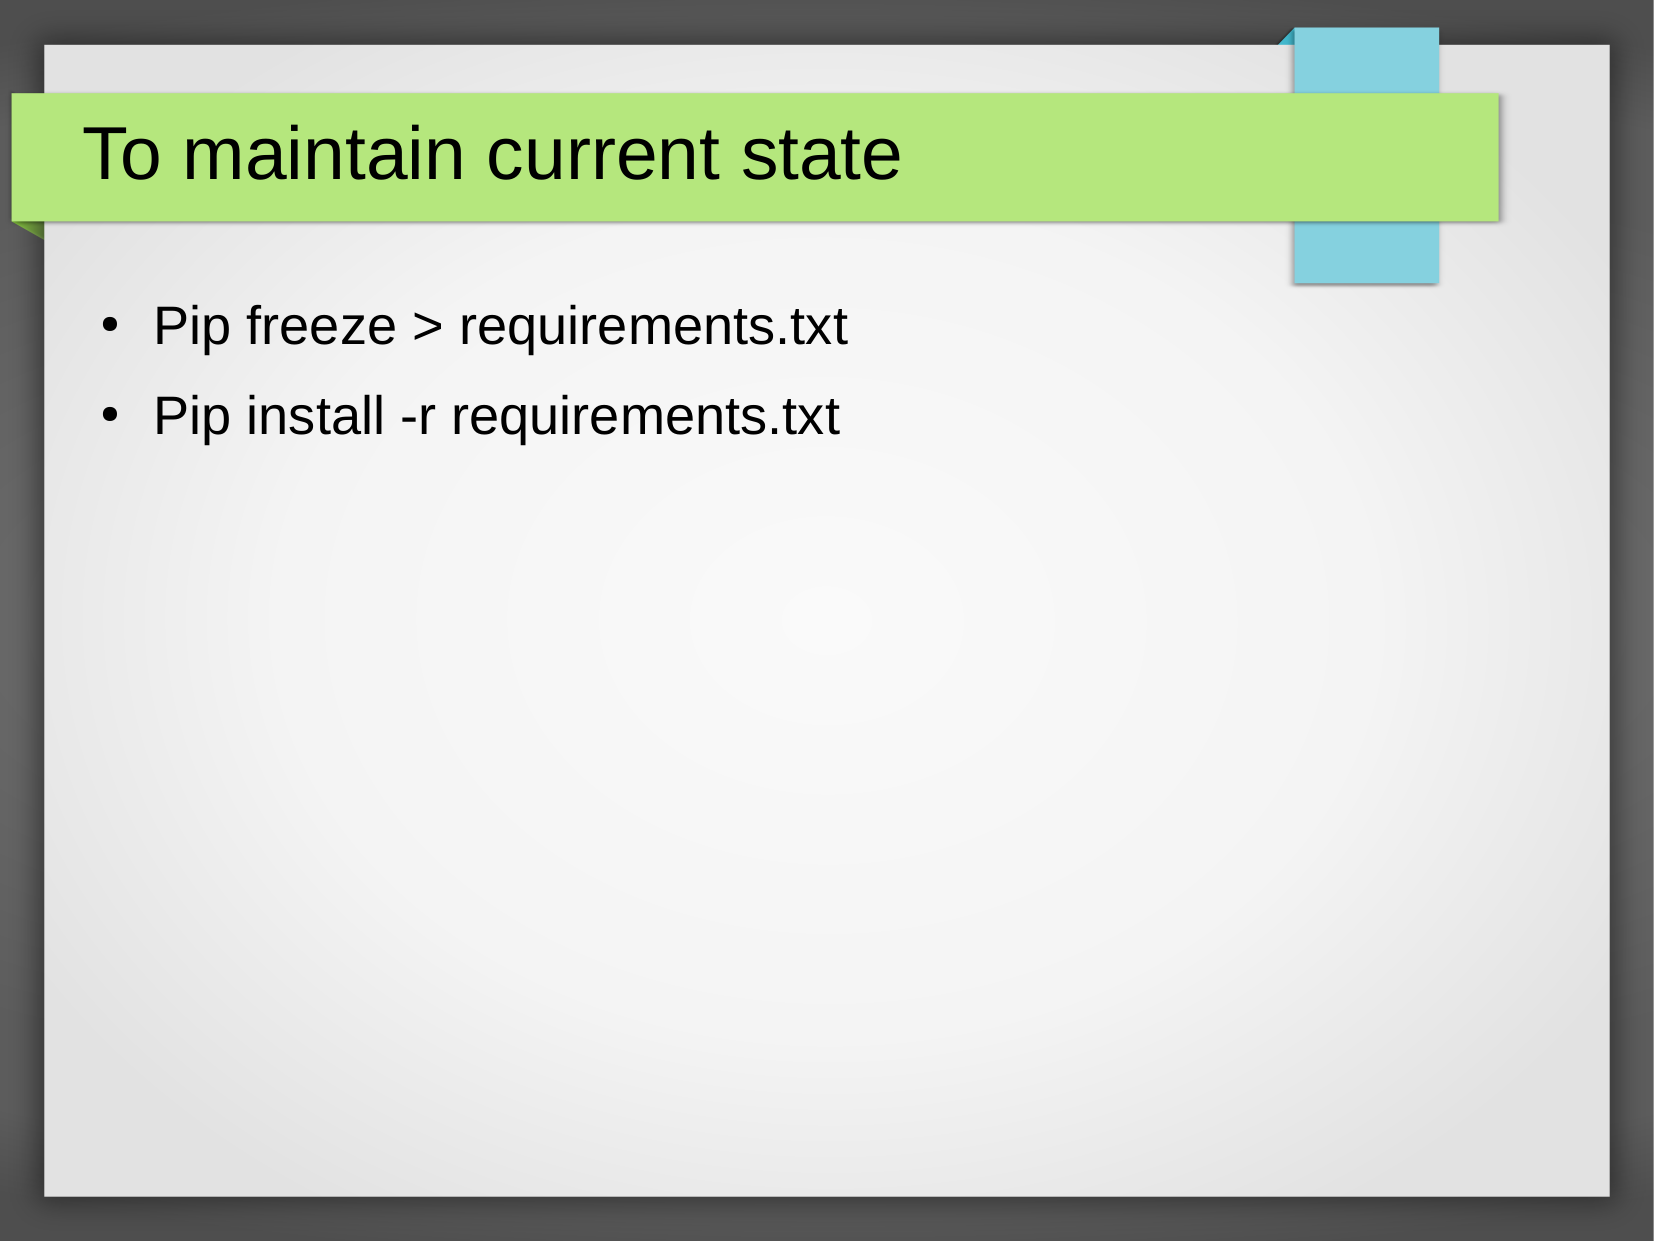

# To maintain current state
Pip freeze > requirements.txt
Pip install -r requirements.txt